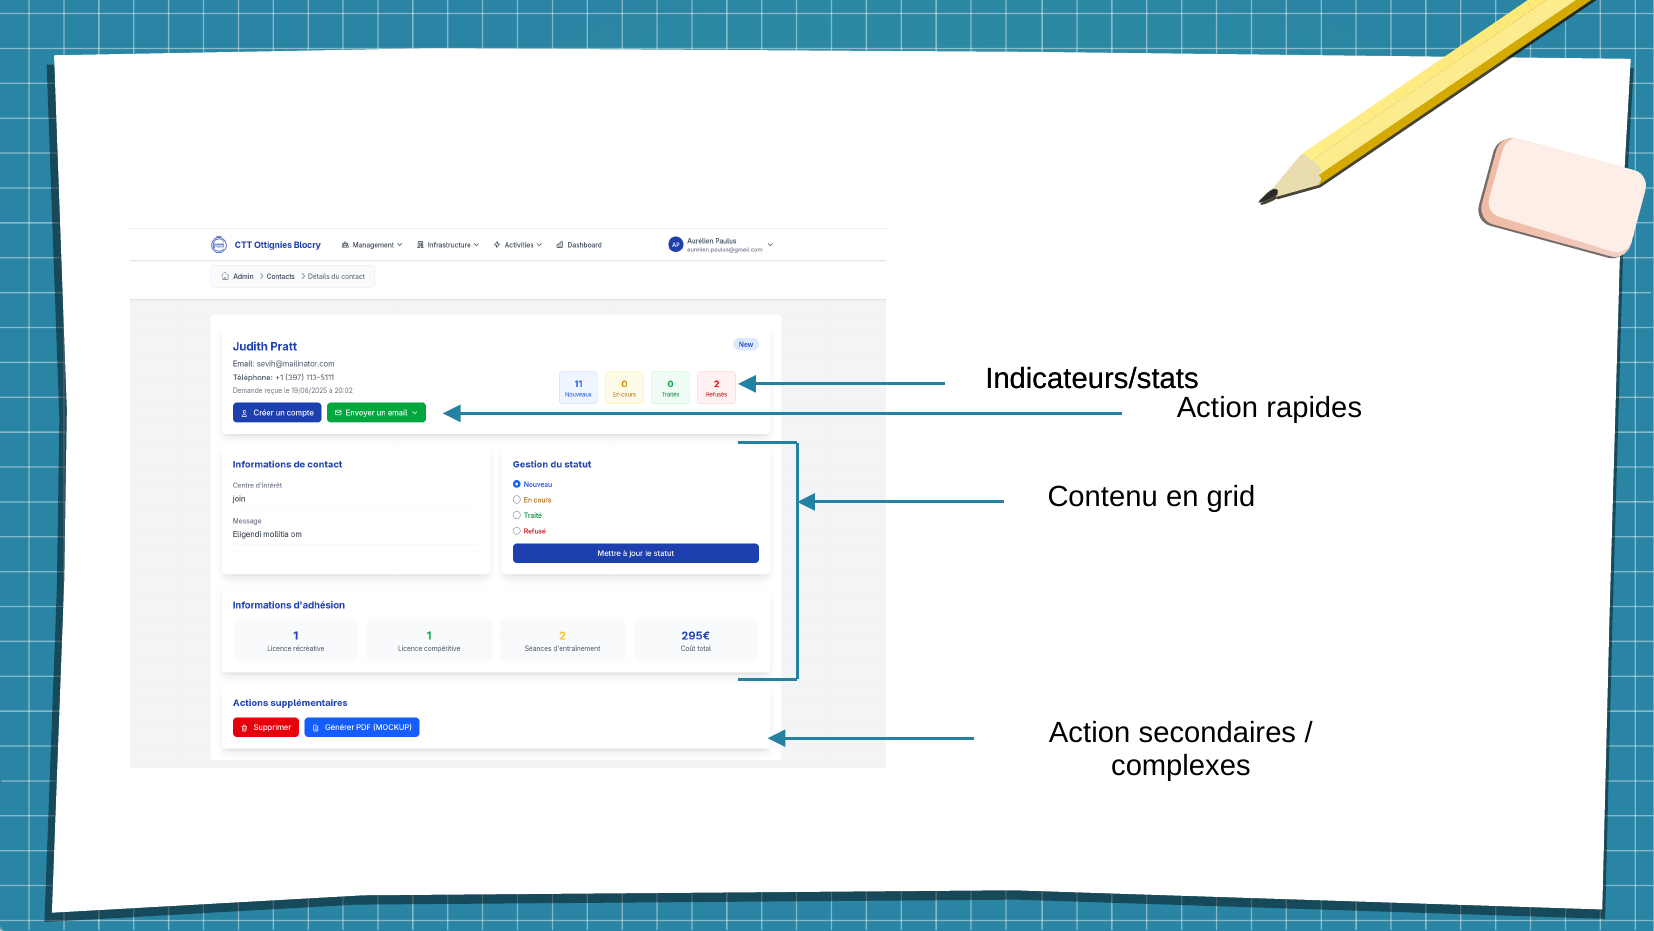

#
Indicateurs/stats
Indicateurs/stats
Action rapides
Contenu en grid
Action secondaires / complexes